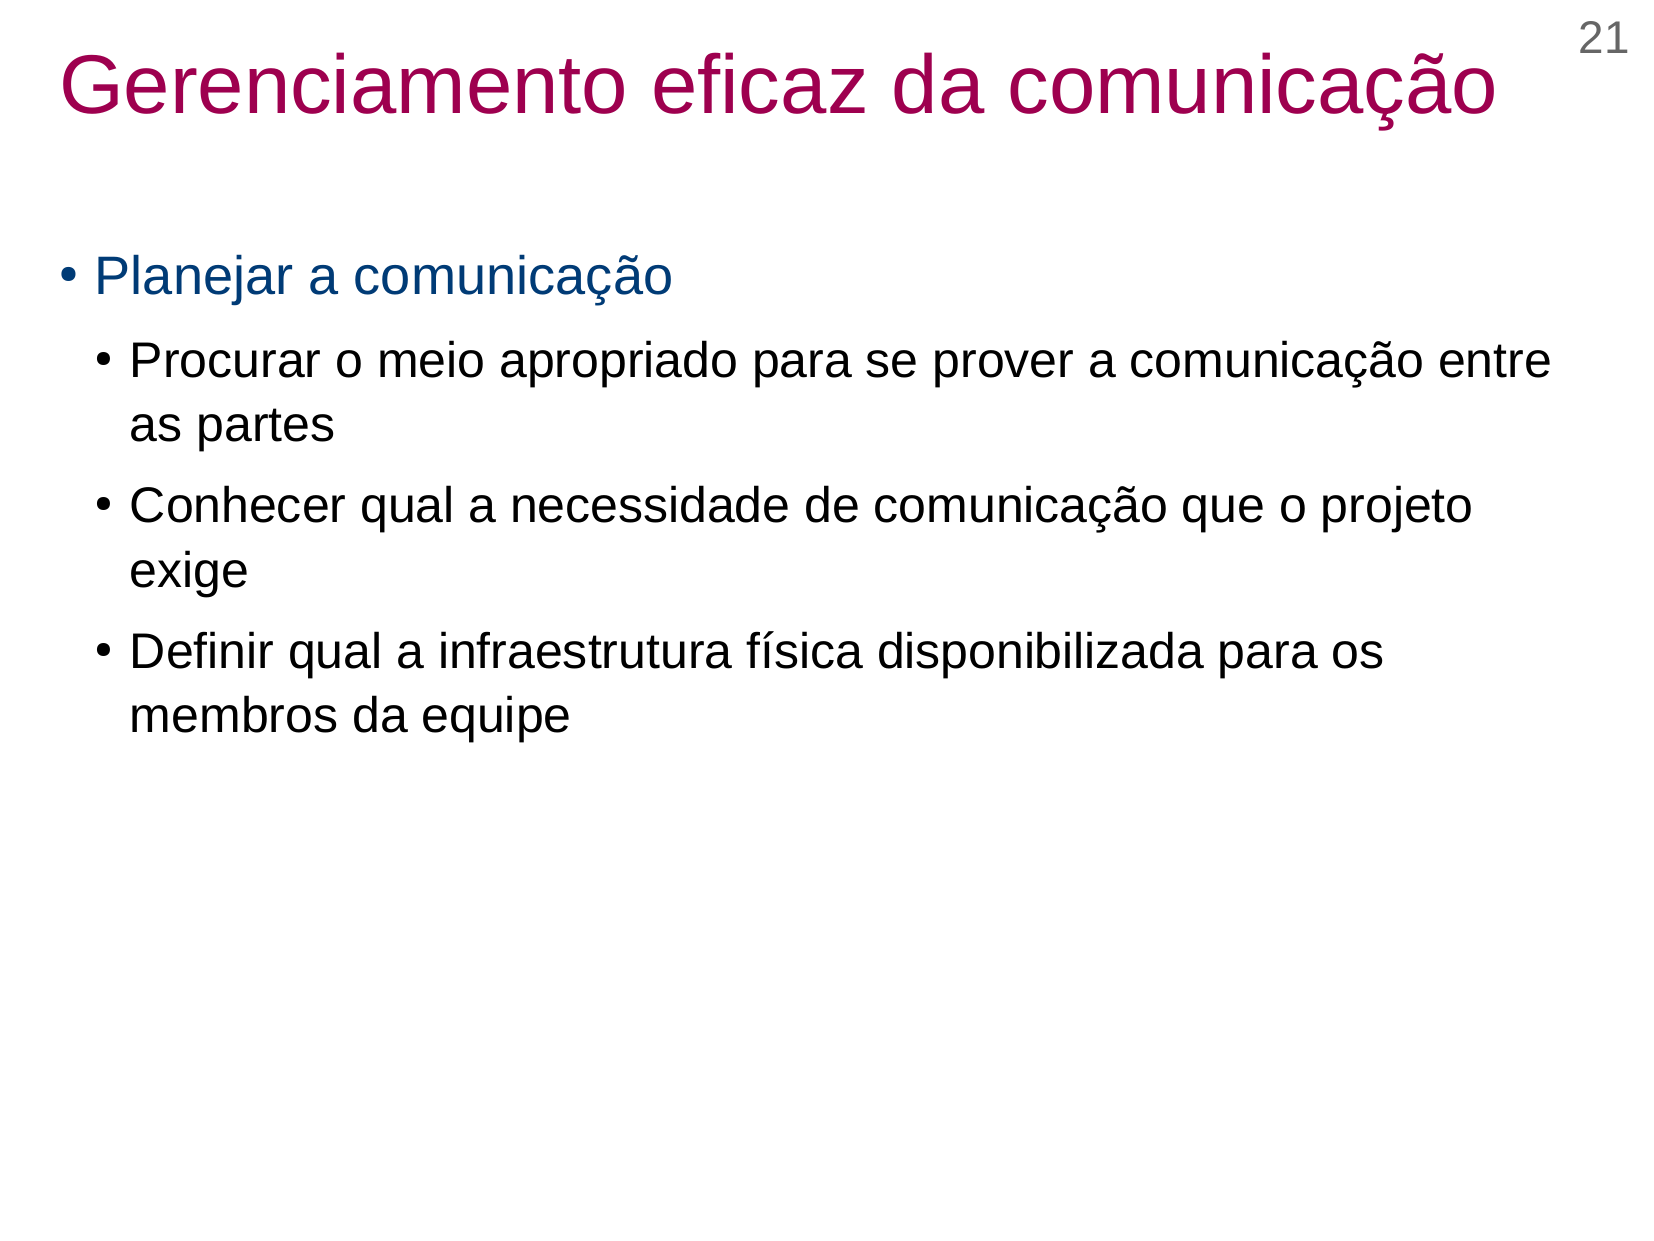

21
# Gerenciamento eficaz da comunicação
Planejar a comunicação
Procurar o meio apropriado para se prover a comunicação entre as partes
Conhecer qual a necessidade de comunicação que o projeto exige
Definir qual a infraestrutura física disponibilizada para os membros da equipe